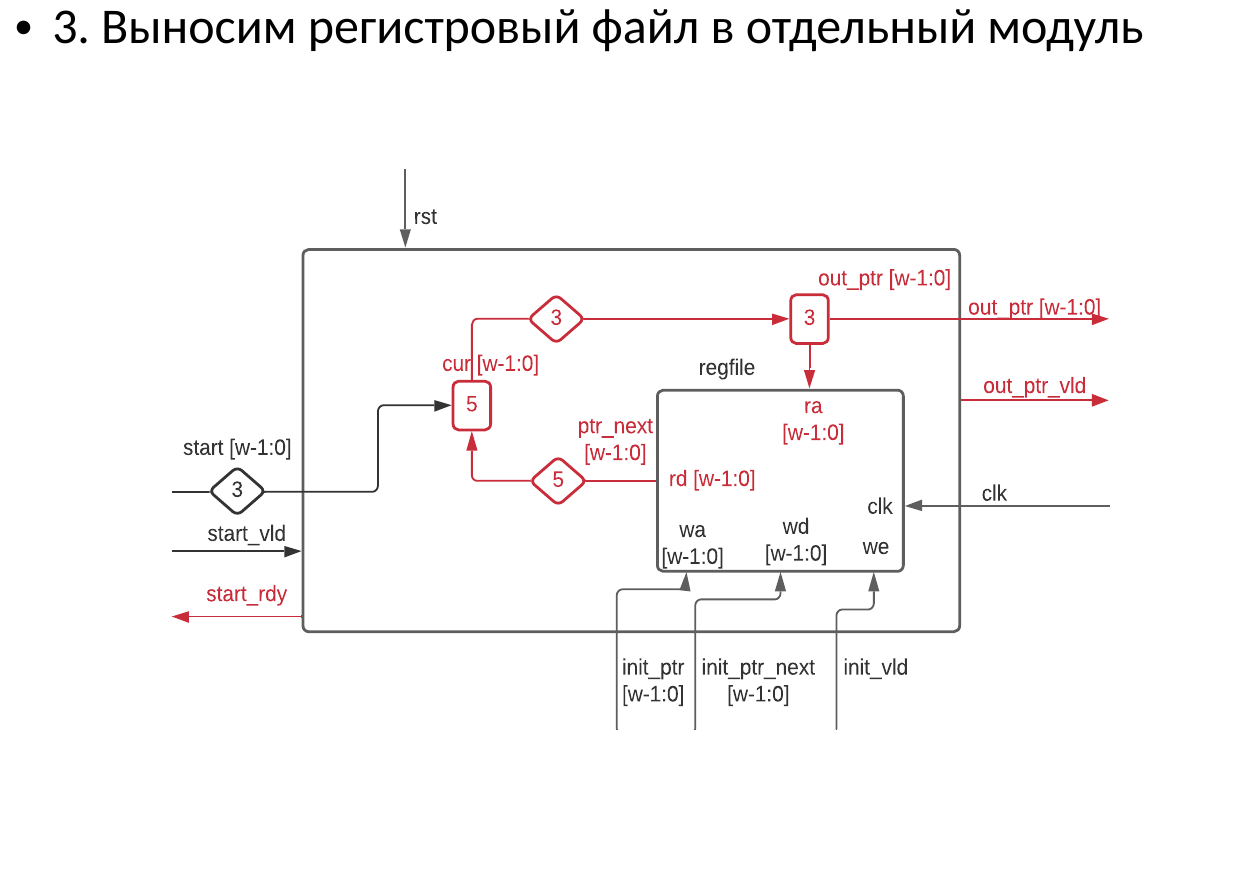

3. Выносим регистровый файл в отдельный модуль